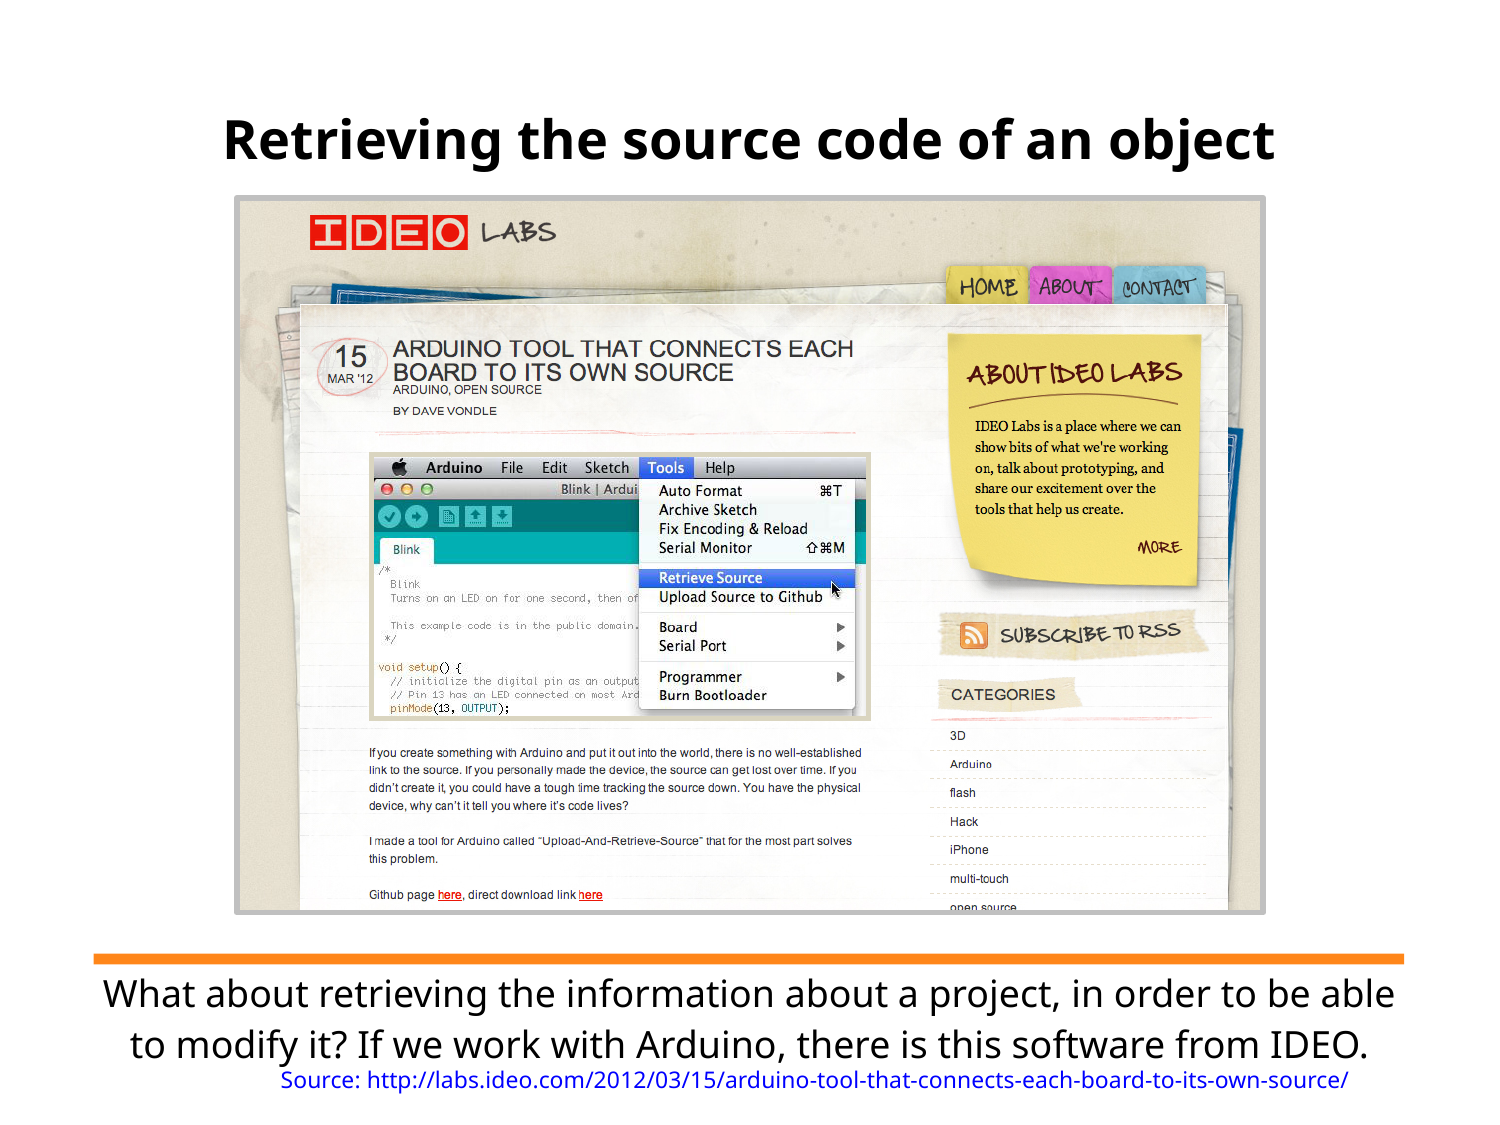

# Retrieving the source code of an object
What about retrieving the information about a project, in order to be able to modify it? If we work with Arduino, there is this software from IDEO.
Source: http://labs.ideo.com/2012/03/15/arduino-tool-that-connects-each-board-to-its-own-source/